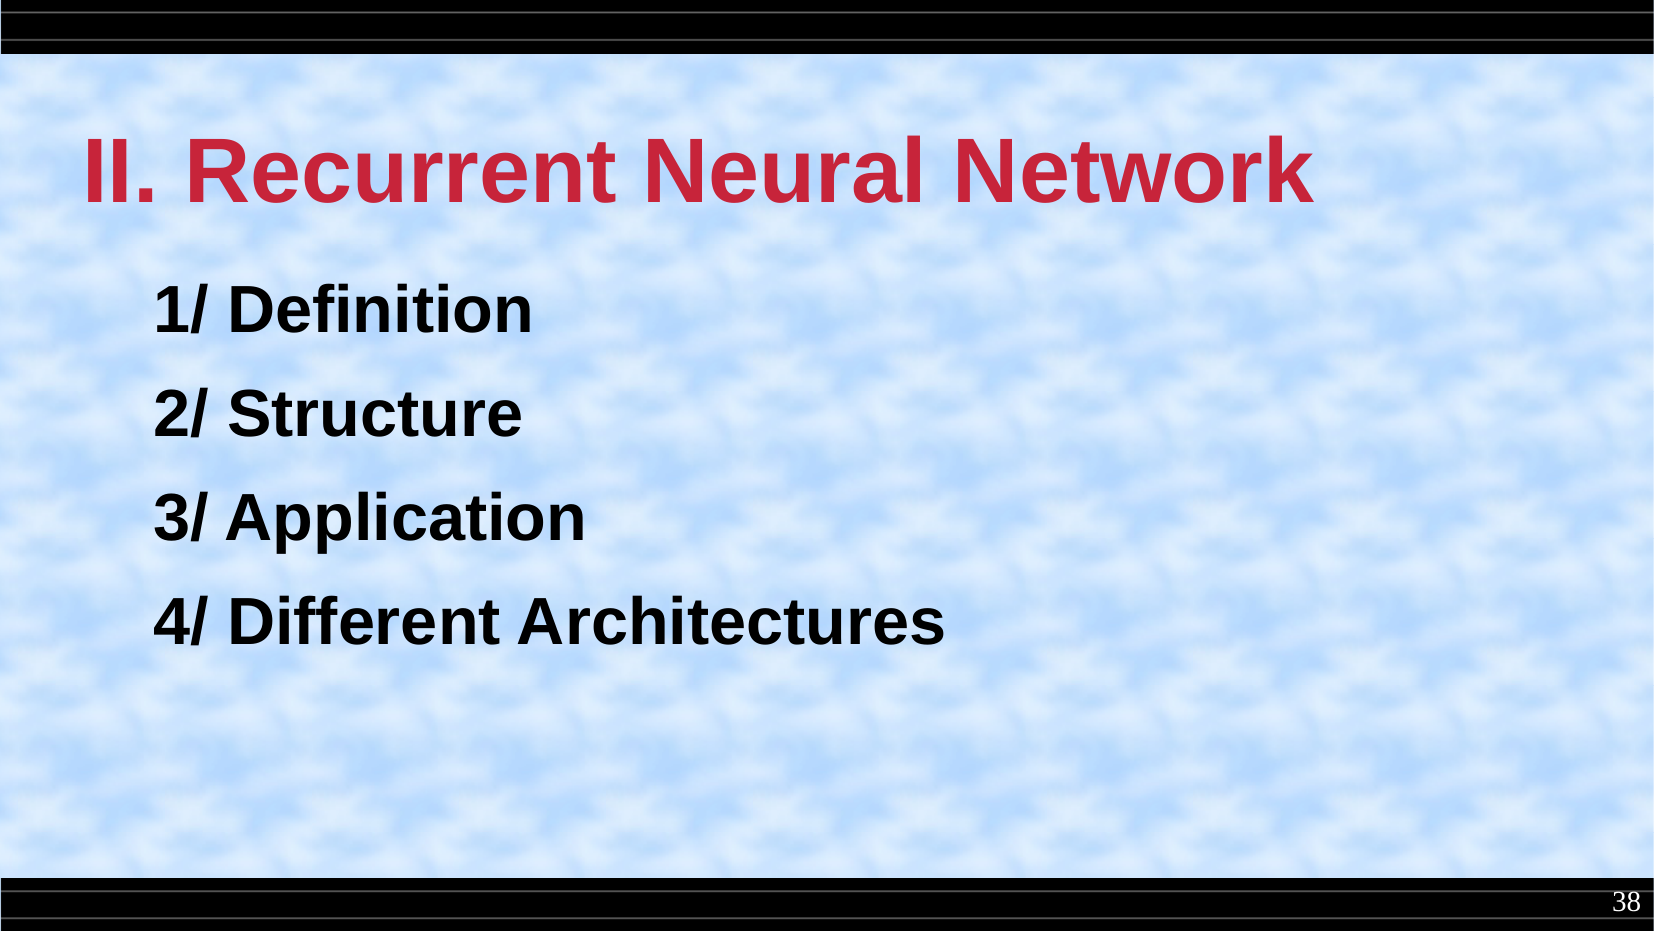

# II. Recurrent Neural Network
1/ Definition
2/ Structure
3/ Application
4/ Different Architectures